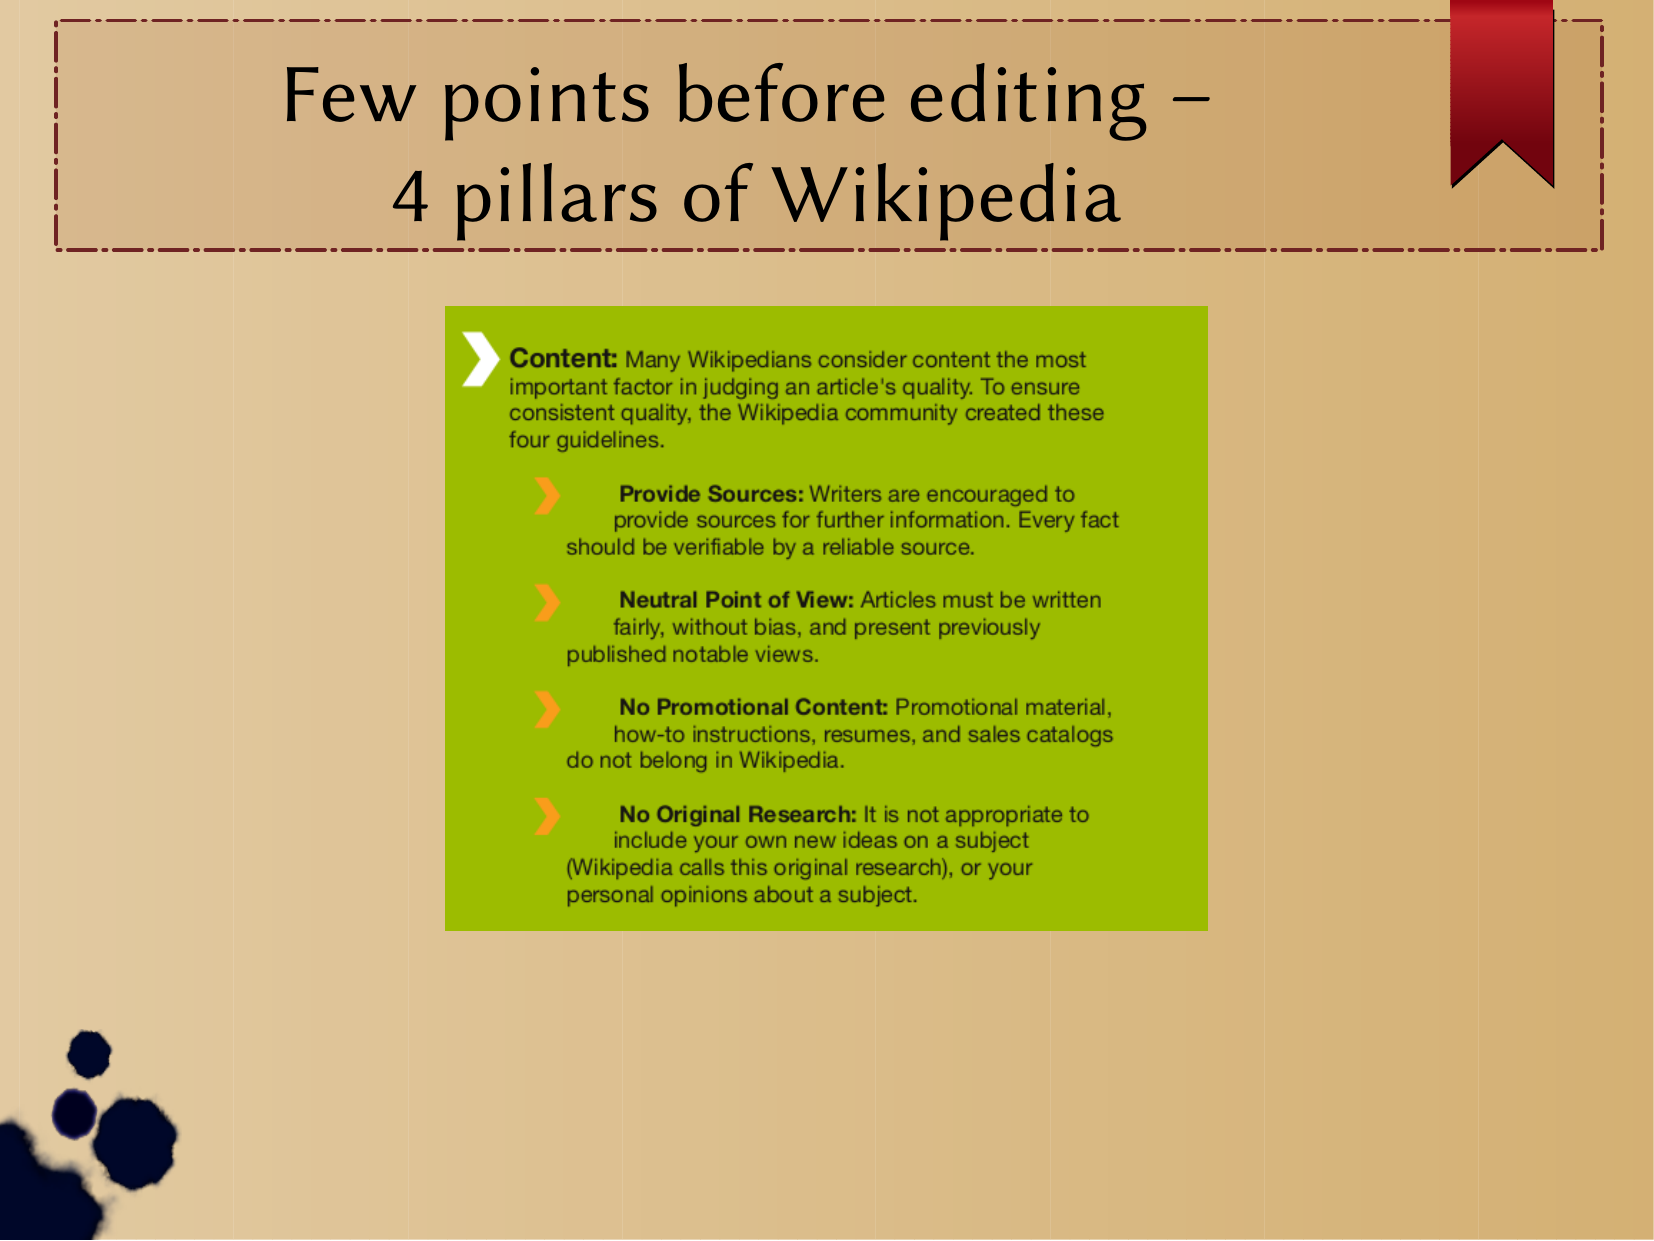

Few points before editing –
 4 pillars of Wikipedia